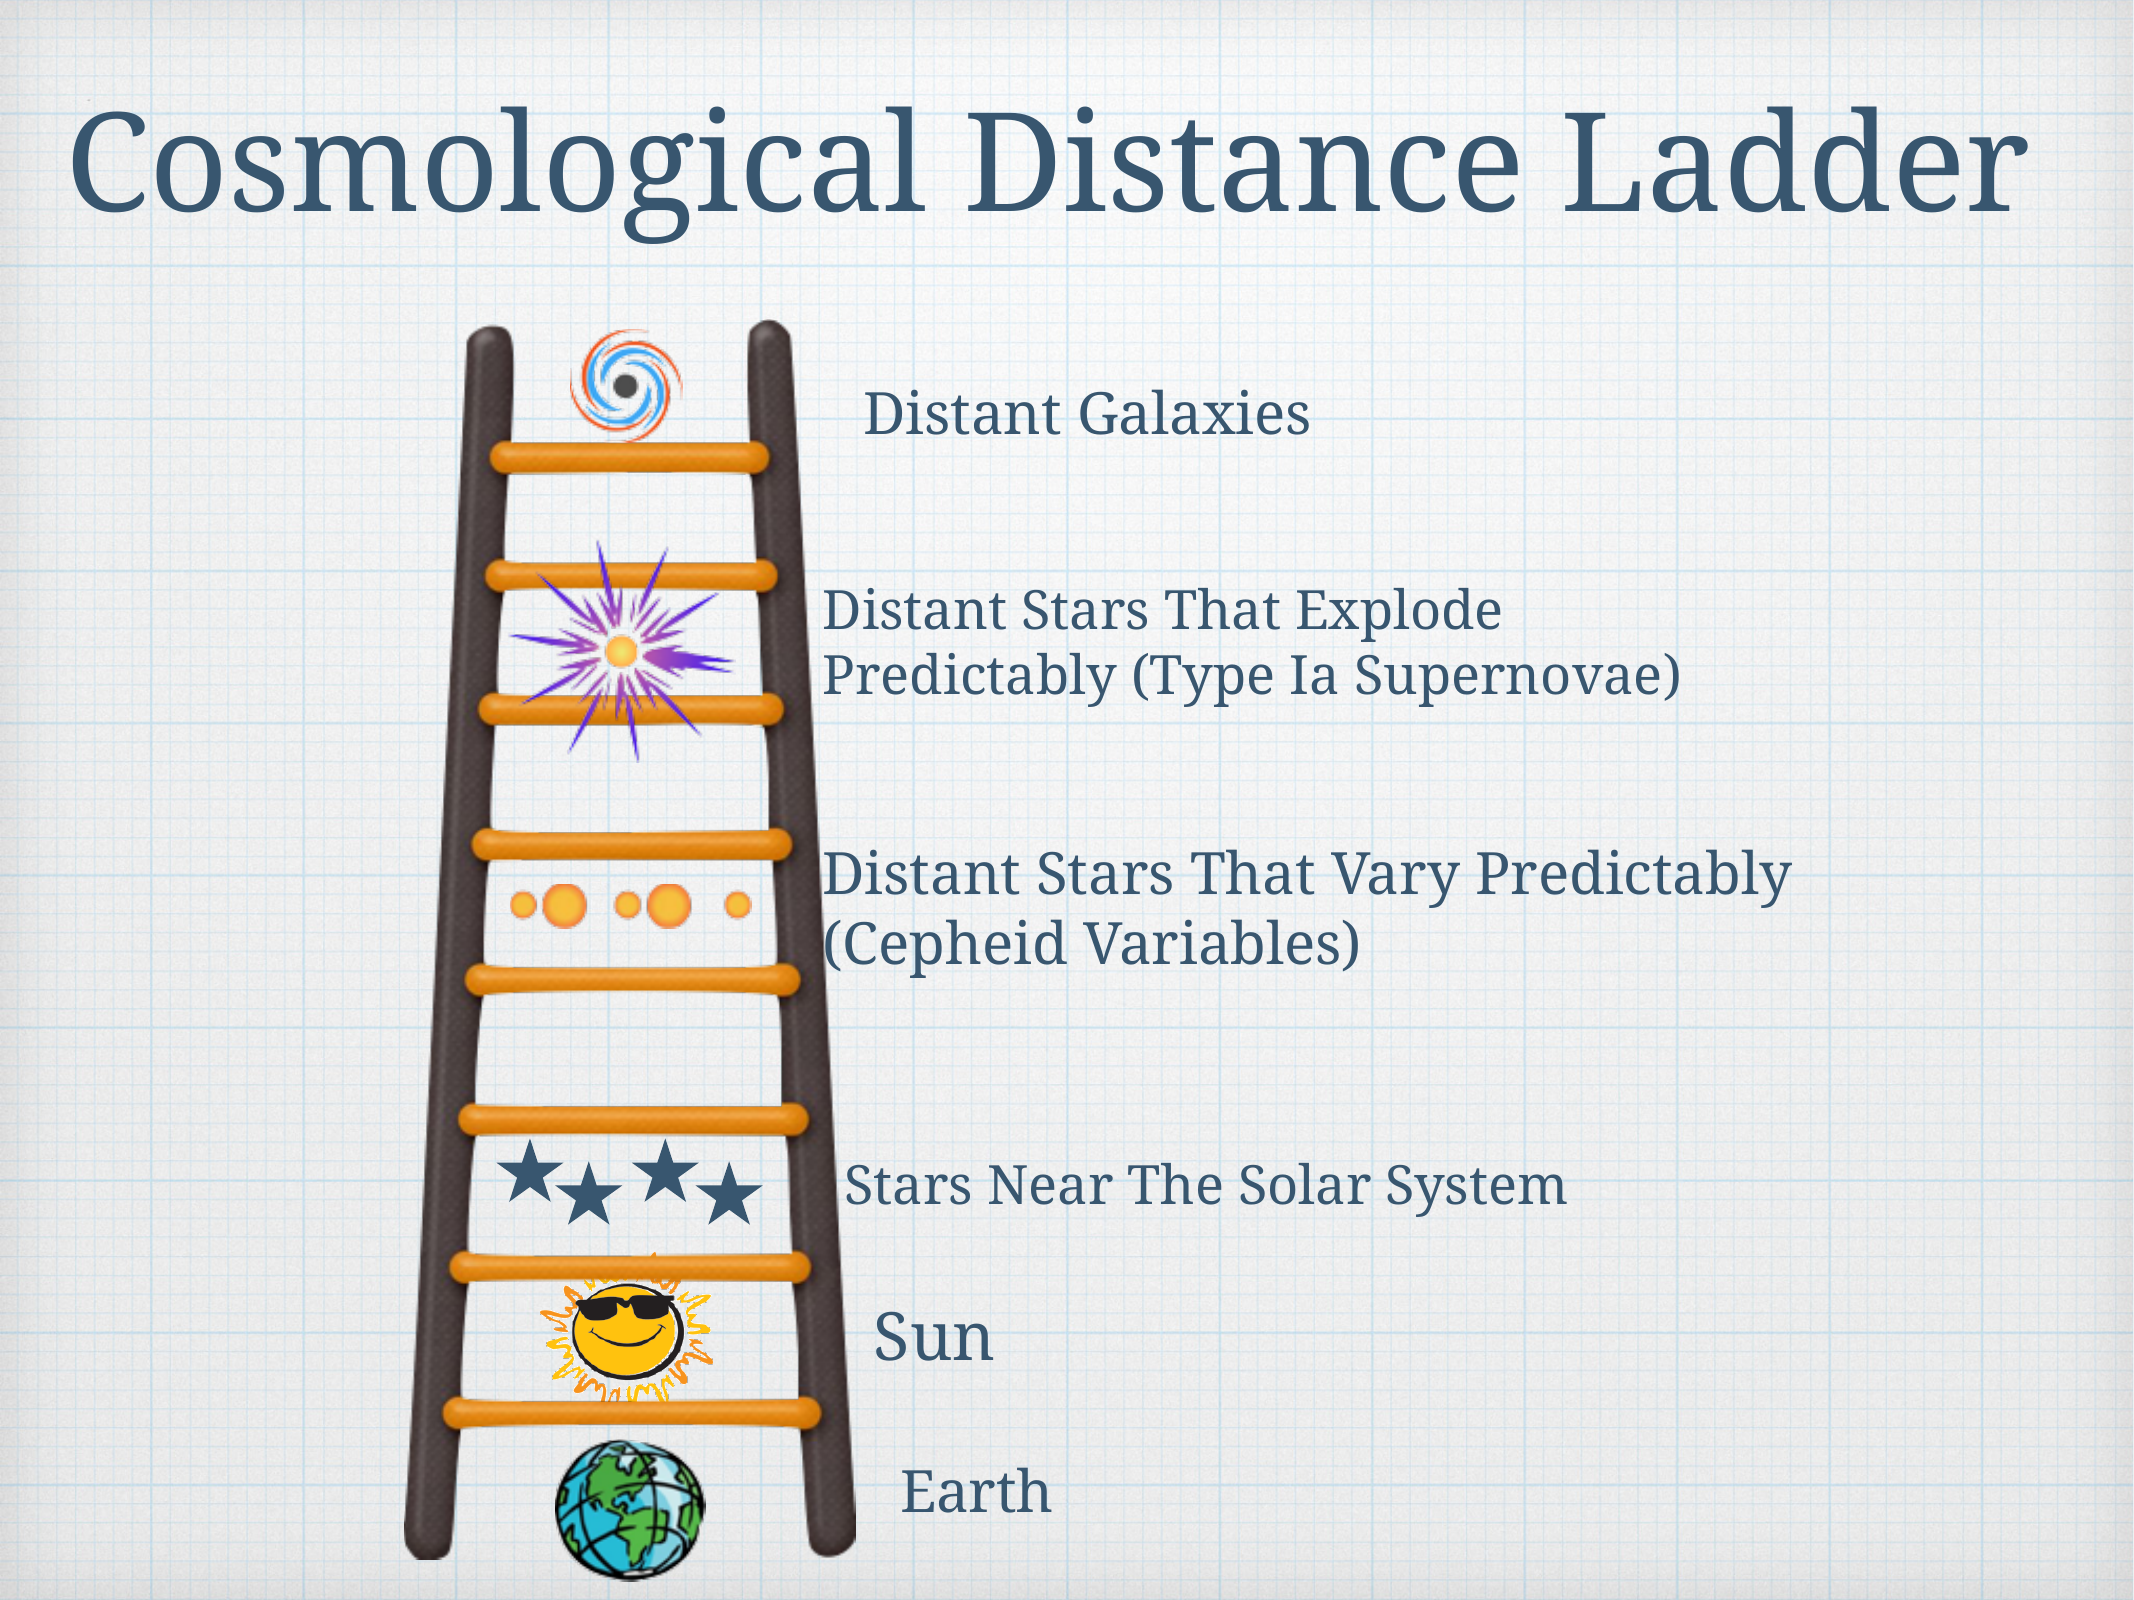

Cosmological Distance Ladder
Distant Galaxies
Distant Stars That Explode Predictably (Type Ia Supernovae)
Distant Stars That Vary Predictably (Cepheid Variables)
Stars Near The Solar System
Sun
Earth